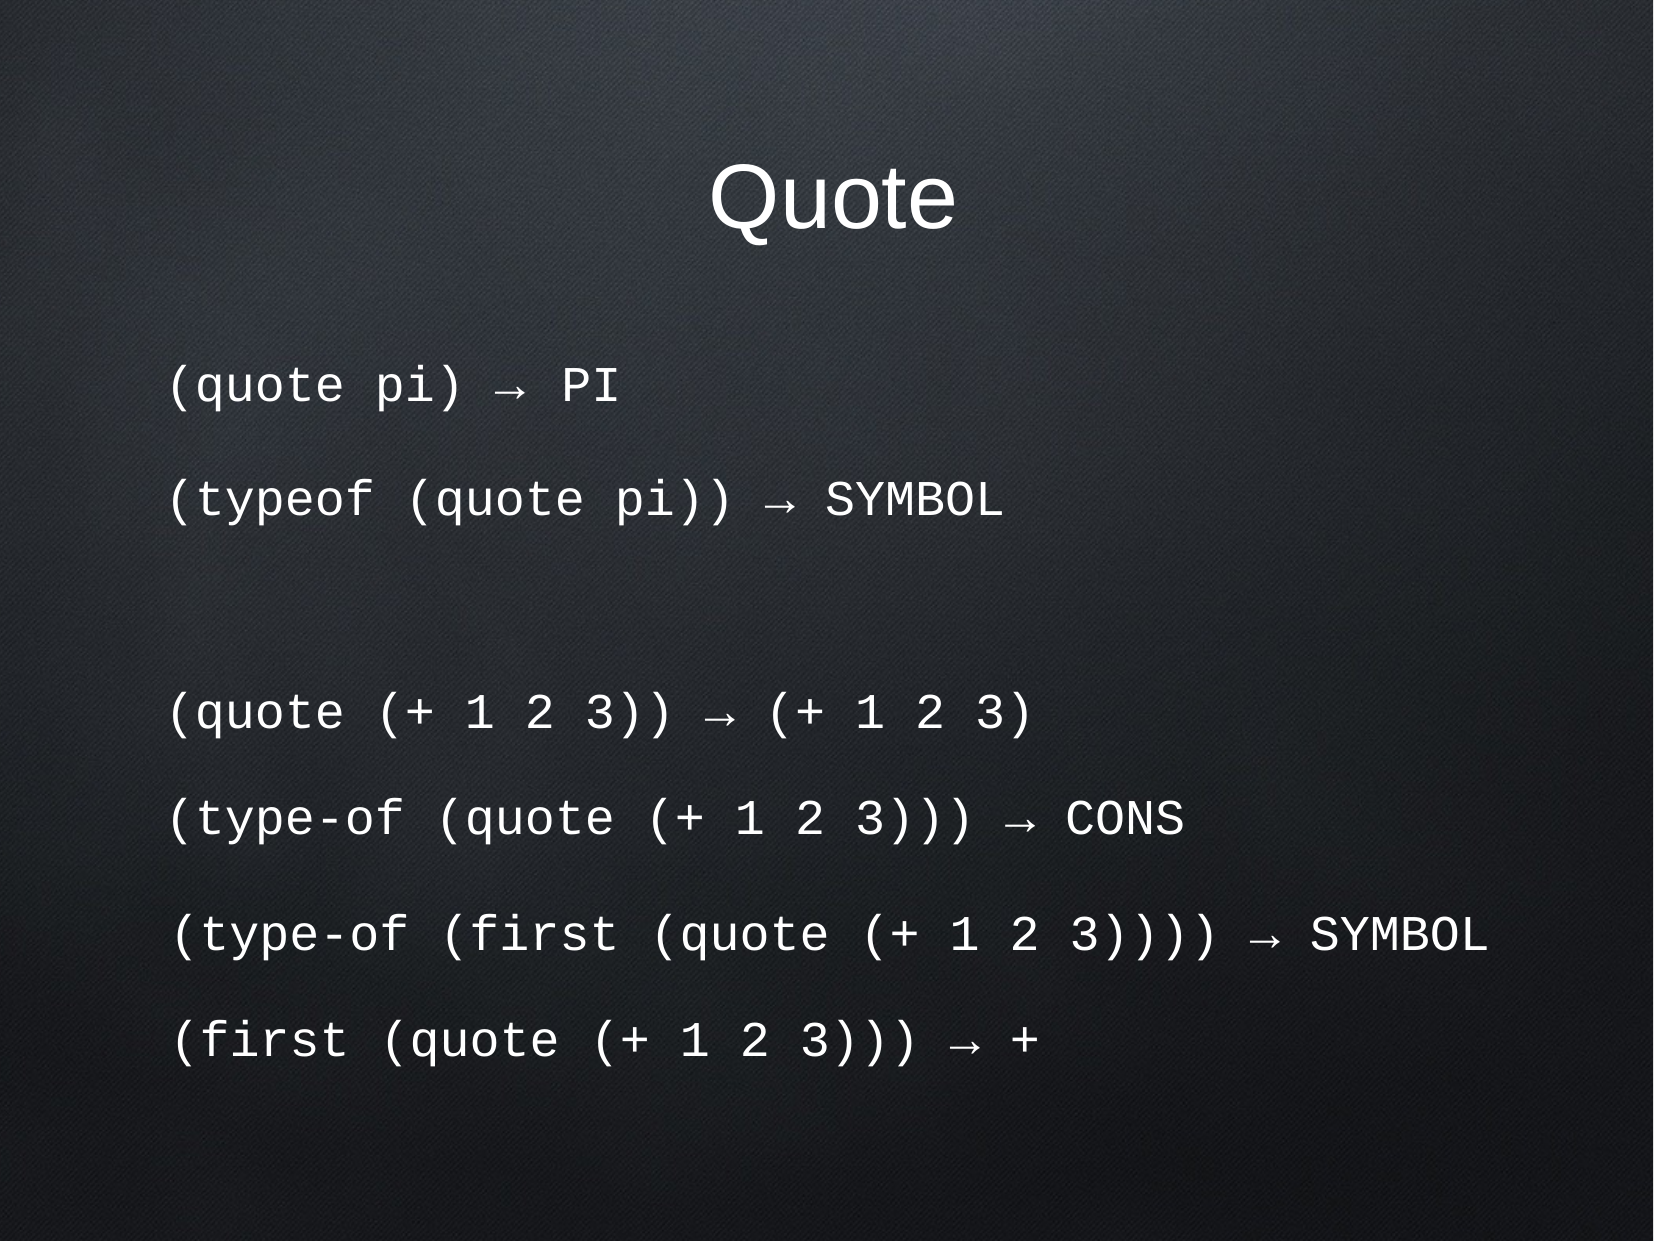

# Quote
PI
(quote pi) →
(typeof (quote pi)) → SYMBOL
(quote (+ 1 2 3)) → (+ 1 2 3)
(type-of (quote (+ 1 2 3))) → CONS
(type-of (first (quote (+ 1 2 3)))) → SYMBOL
(first (quote (+ 1 2 3))) → +